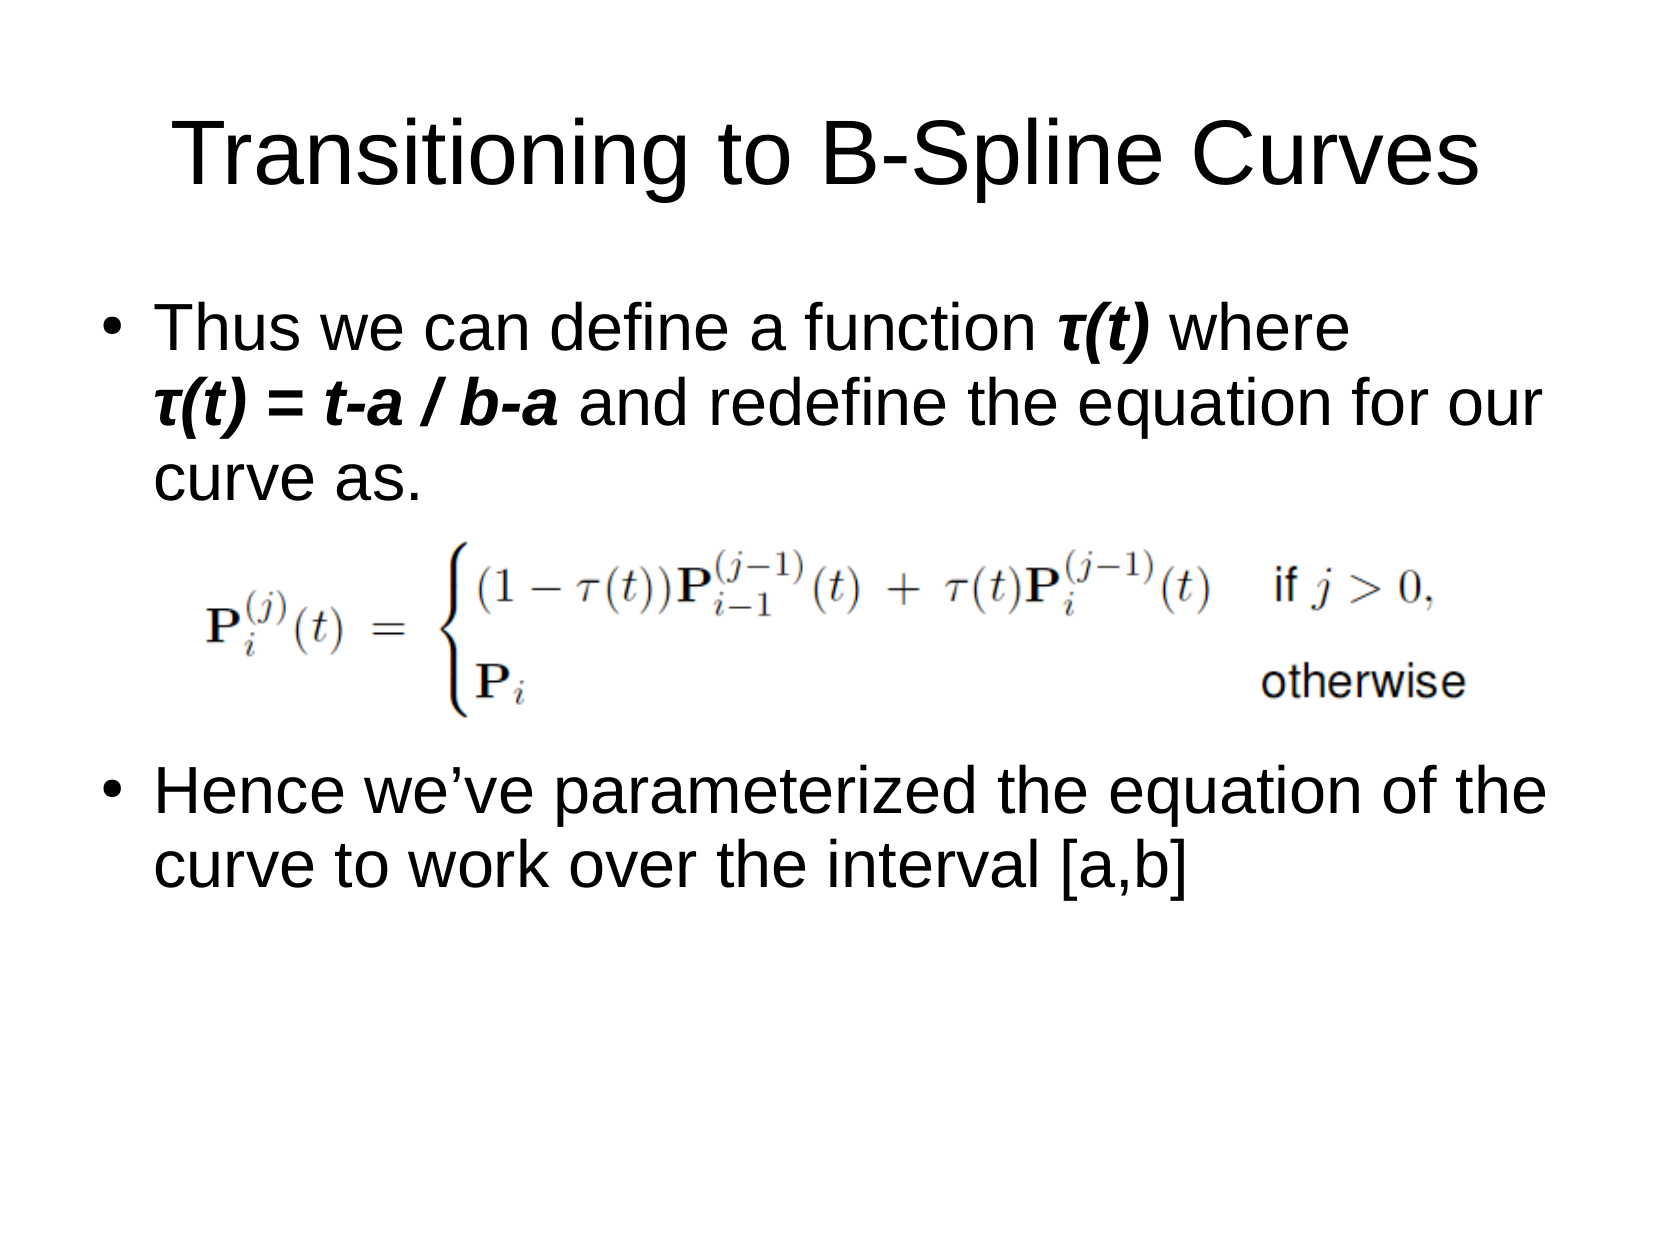

# Transitioning to B-Spline Curves
Thus we can define a function τ(t) where
τ(t) = t-a / b-a and redefine the equation for our curve as.
Hence we’ve parameterized the equation of the curve to work over the interval [a,b]